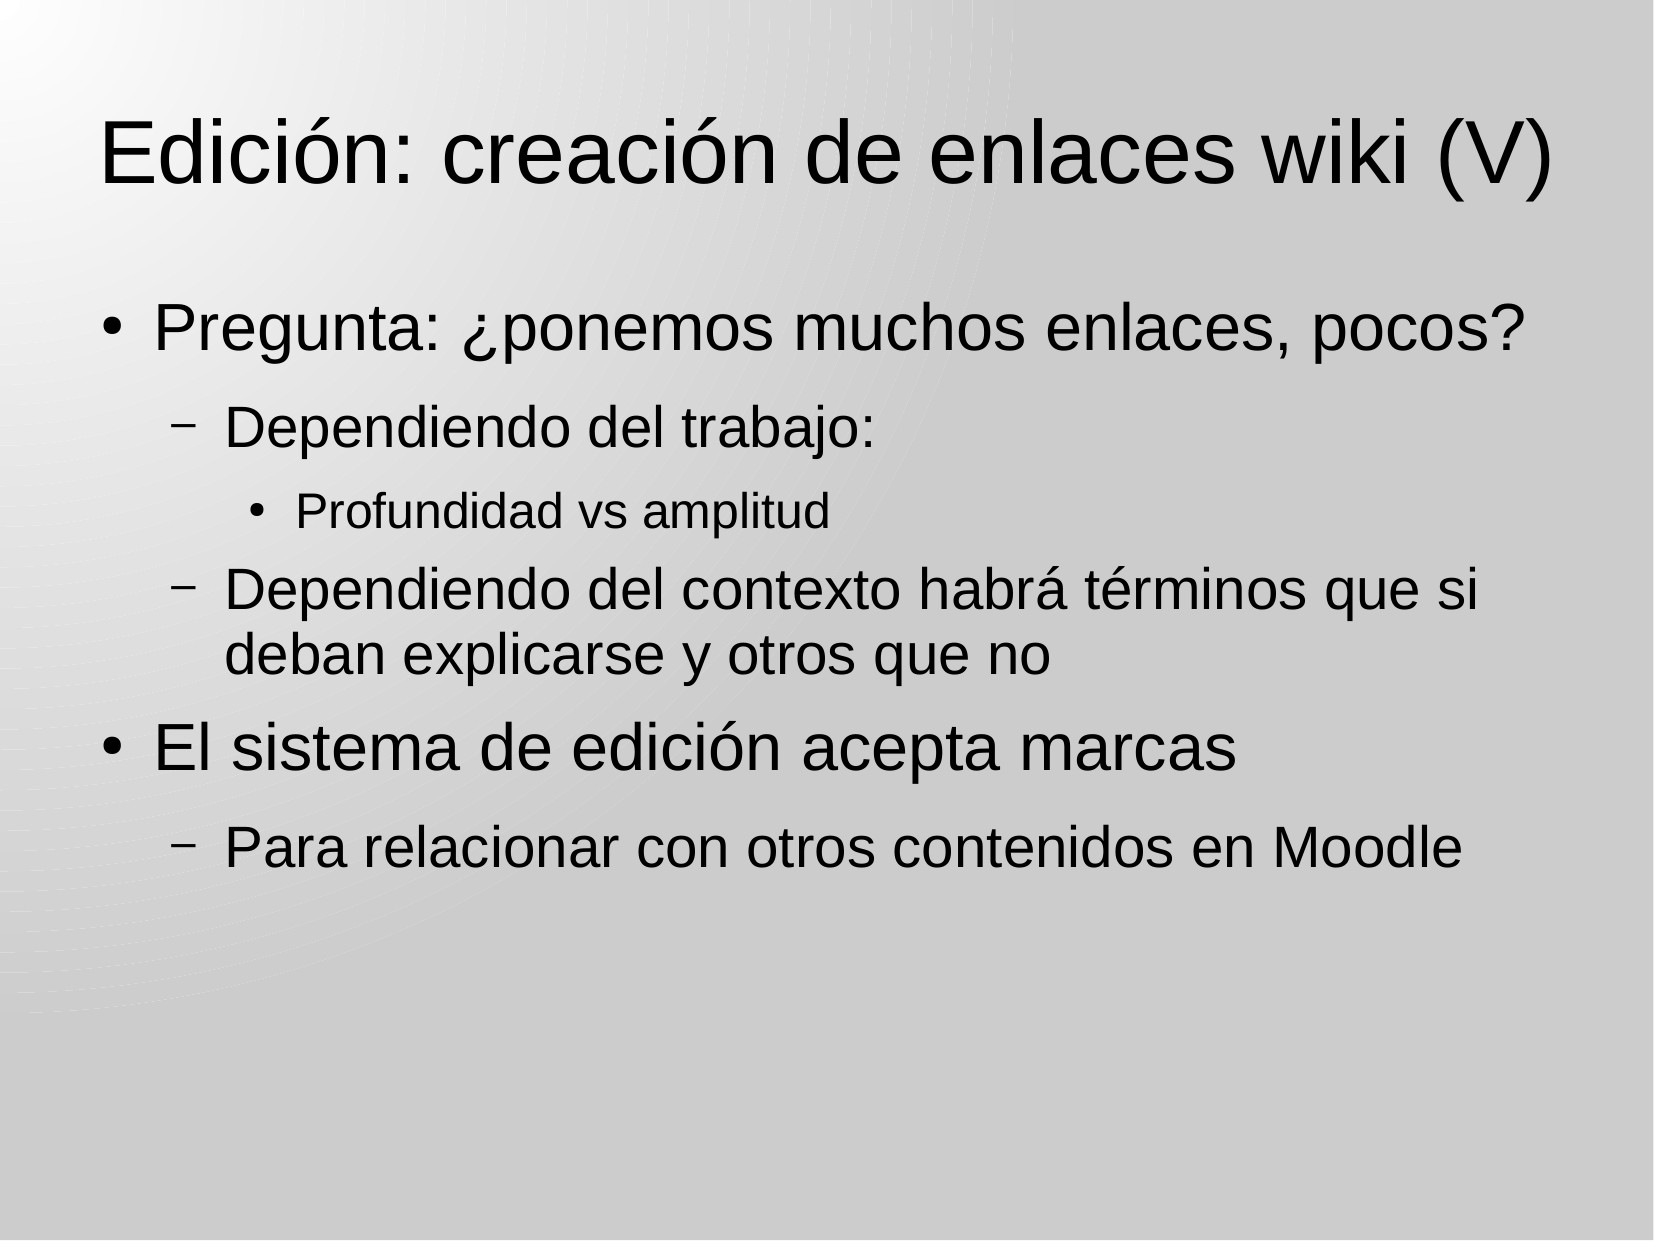

# Edición: creación de enlaces wiki (V)
Pregunta: ¿ponemos muchos enlaces, pocos?
Dependiendo del trabajo:
Profundidad vs amplitud
Dependiendo del contexto habrá términos que si deban explicarse y otros que no
El sistema de edición acepta marcas
Para relacionar con otros contenidos en Moodle